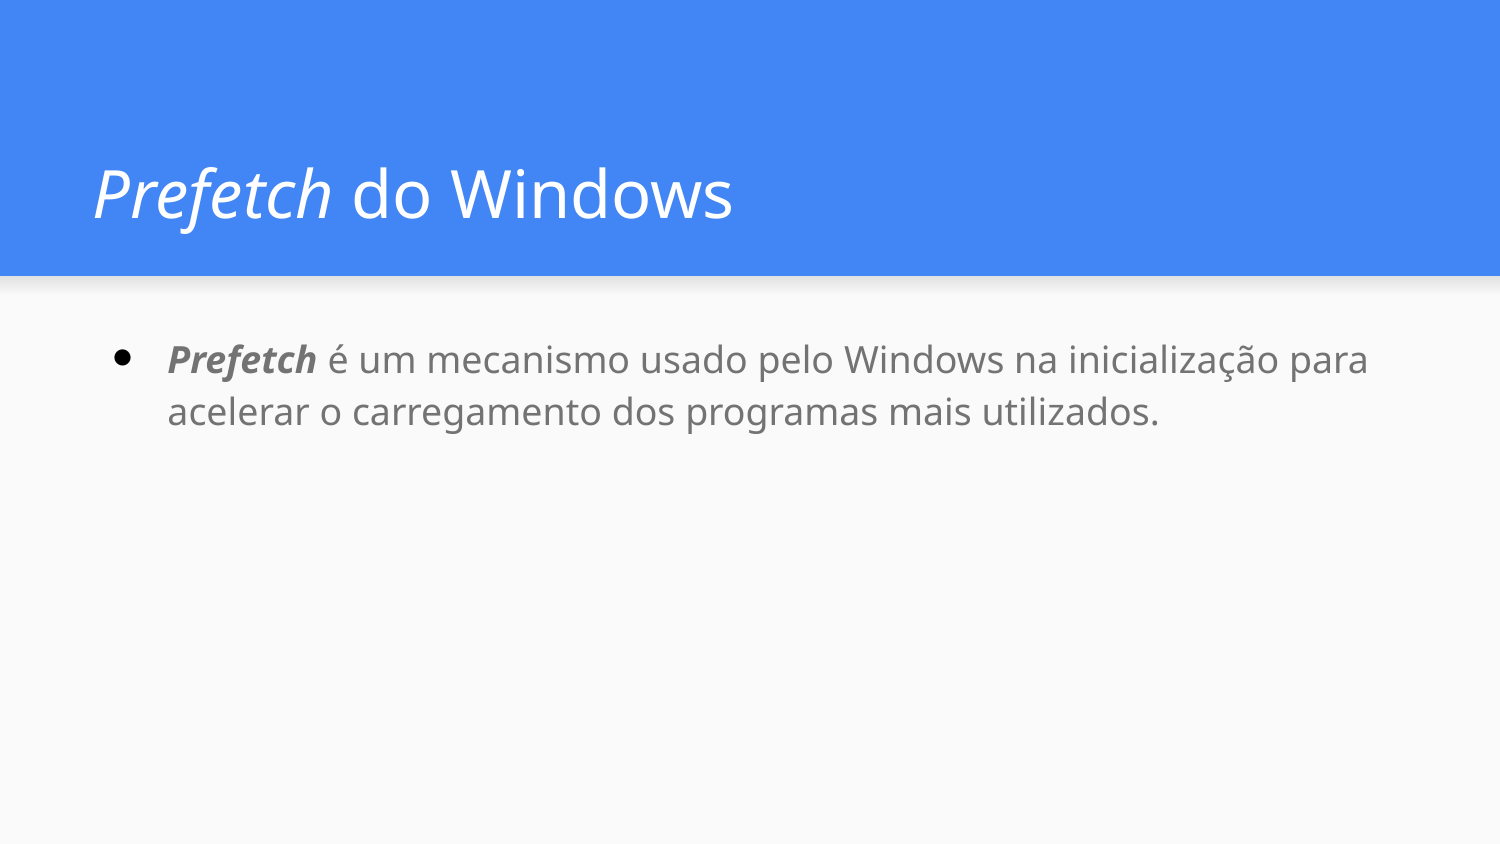

# Prefetch do Windows
Prefetch é um mecanismo usado pelo Windows na inicialização para acelerar o carregamento dos programas mais utilizados.